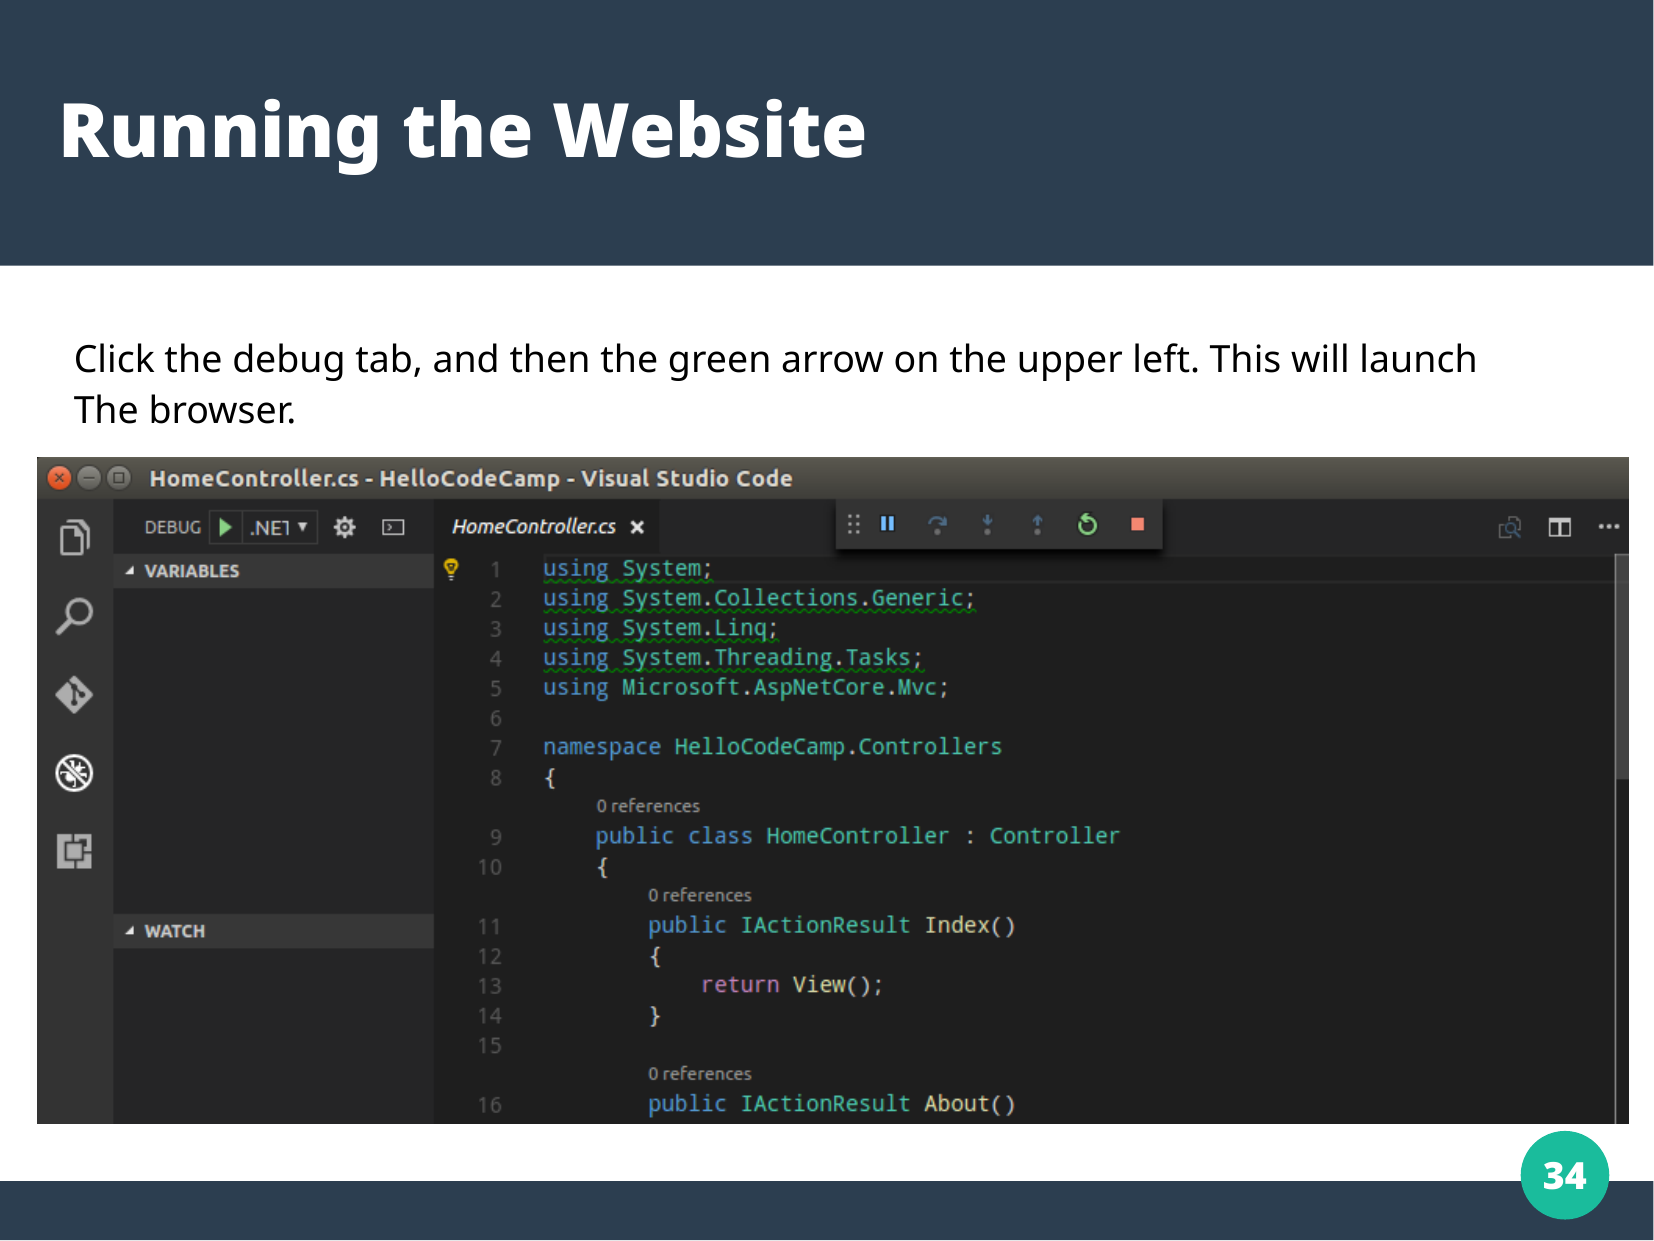

# Running the Website
Click the debug tab, and then the green arrow on the upper left. This will launch
The browser.
34